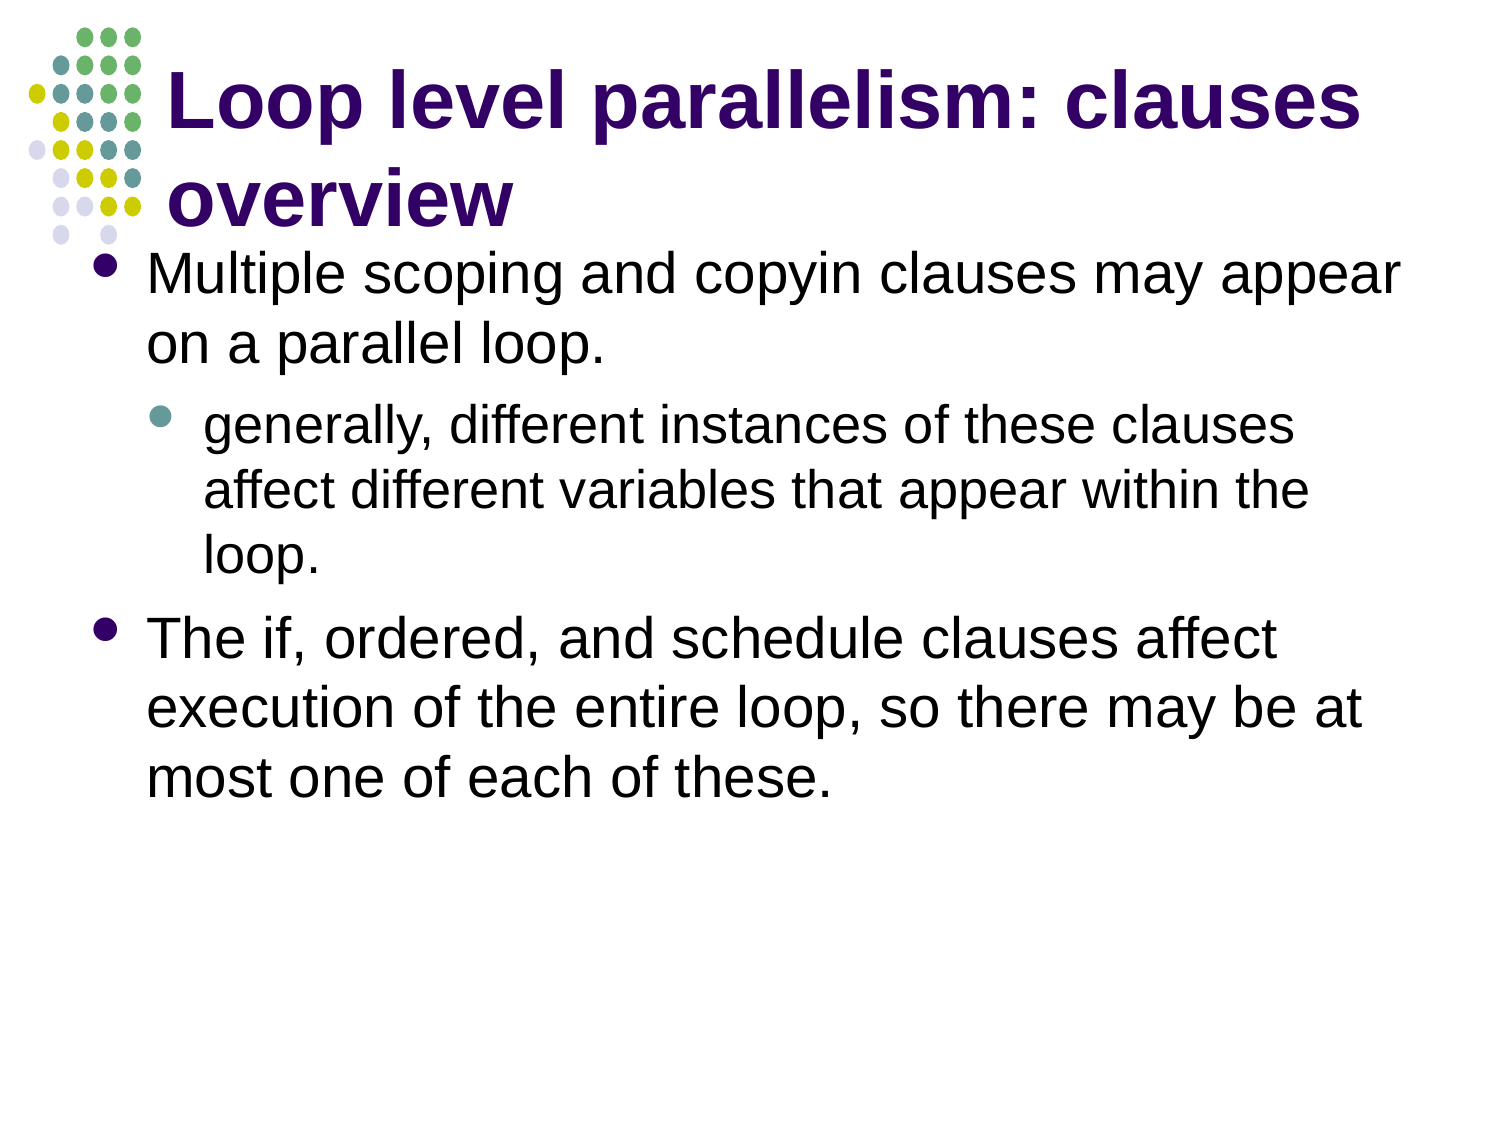

# Loop level parallelism: clauses overview
Multiple scoping and copyin clauses may appear on a parallel loop.
generally, different instances of these clauses affect different variables that appear within the loop.
The if, ordered, and schedule clauses affect execution of the entire loop, so there may be at most one of each of these.